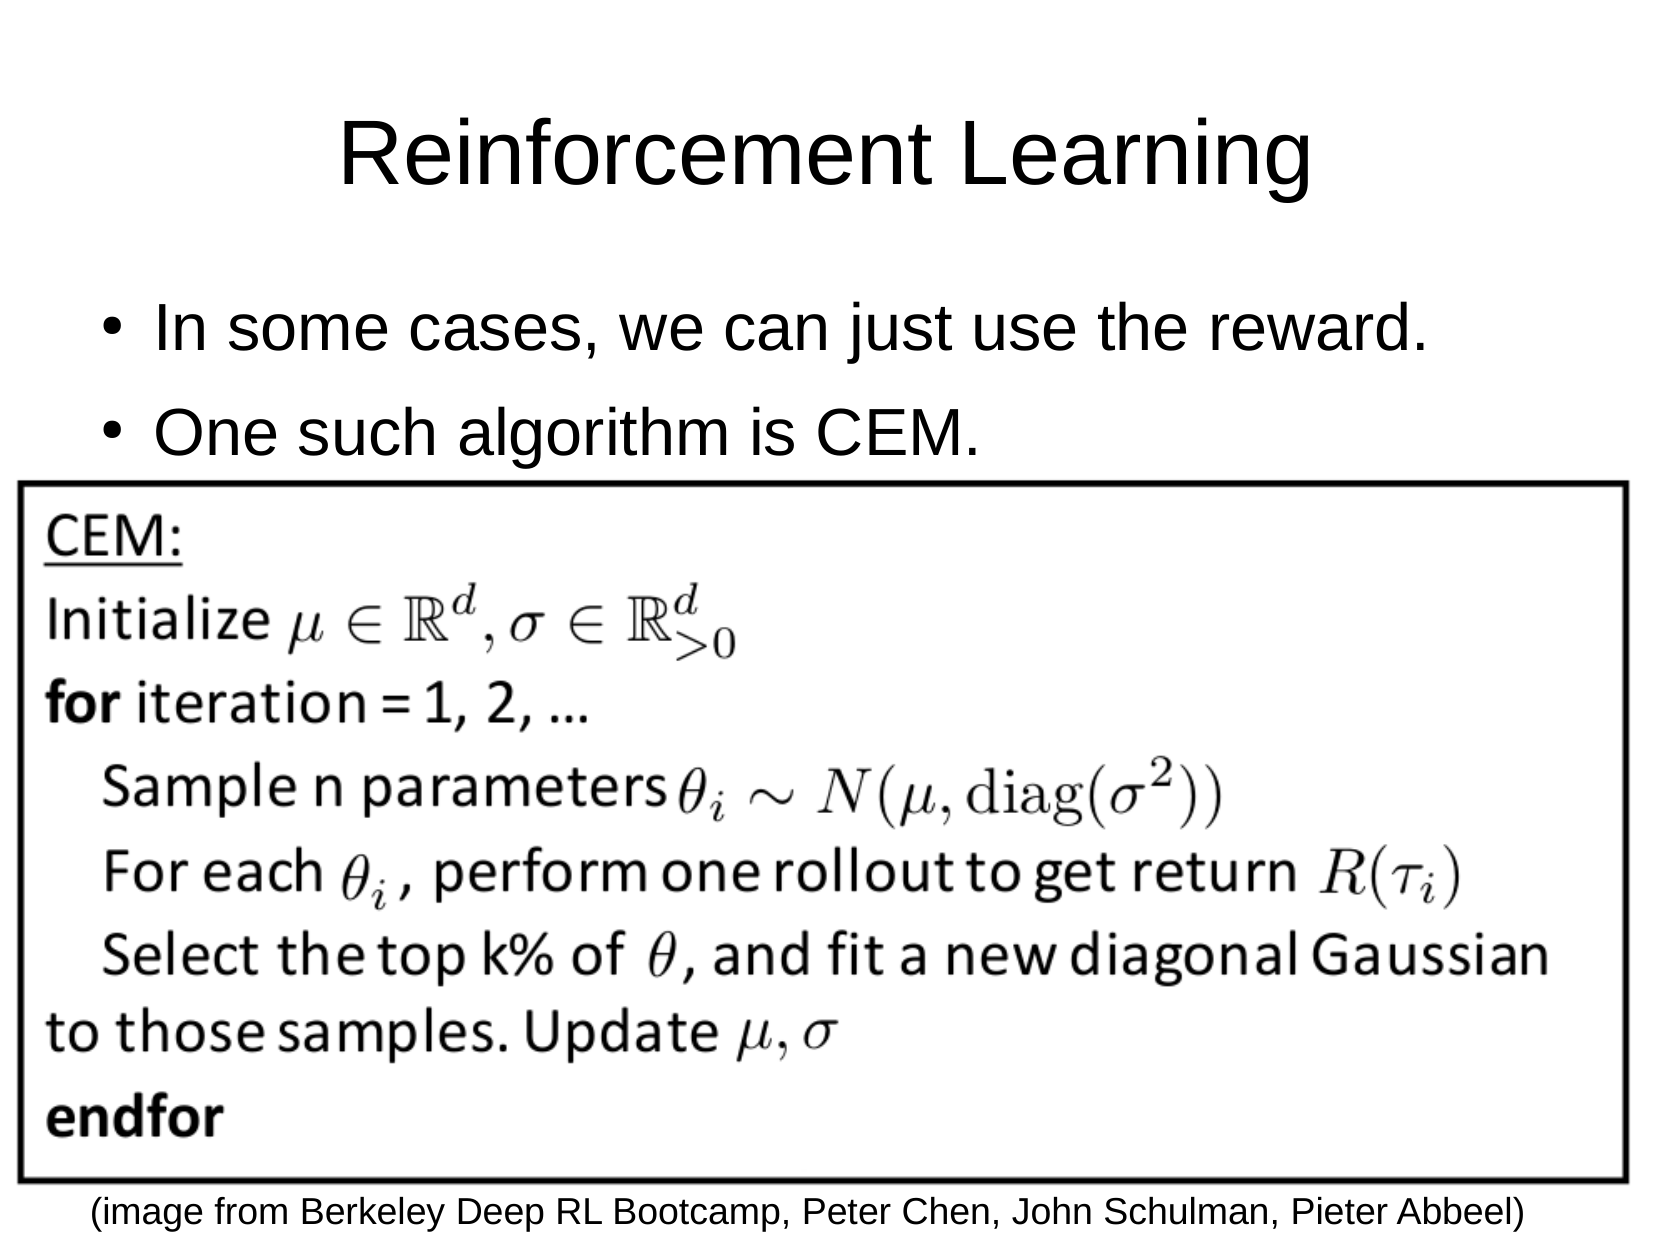

# Reinforcement Learning
In some cases, we can just use the reward.
One such algorithm is CEM.
(image from Berkeley Deep RL Bootcamp, Peter Chen, John Schulman, Pieter Abbeel)